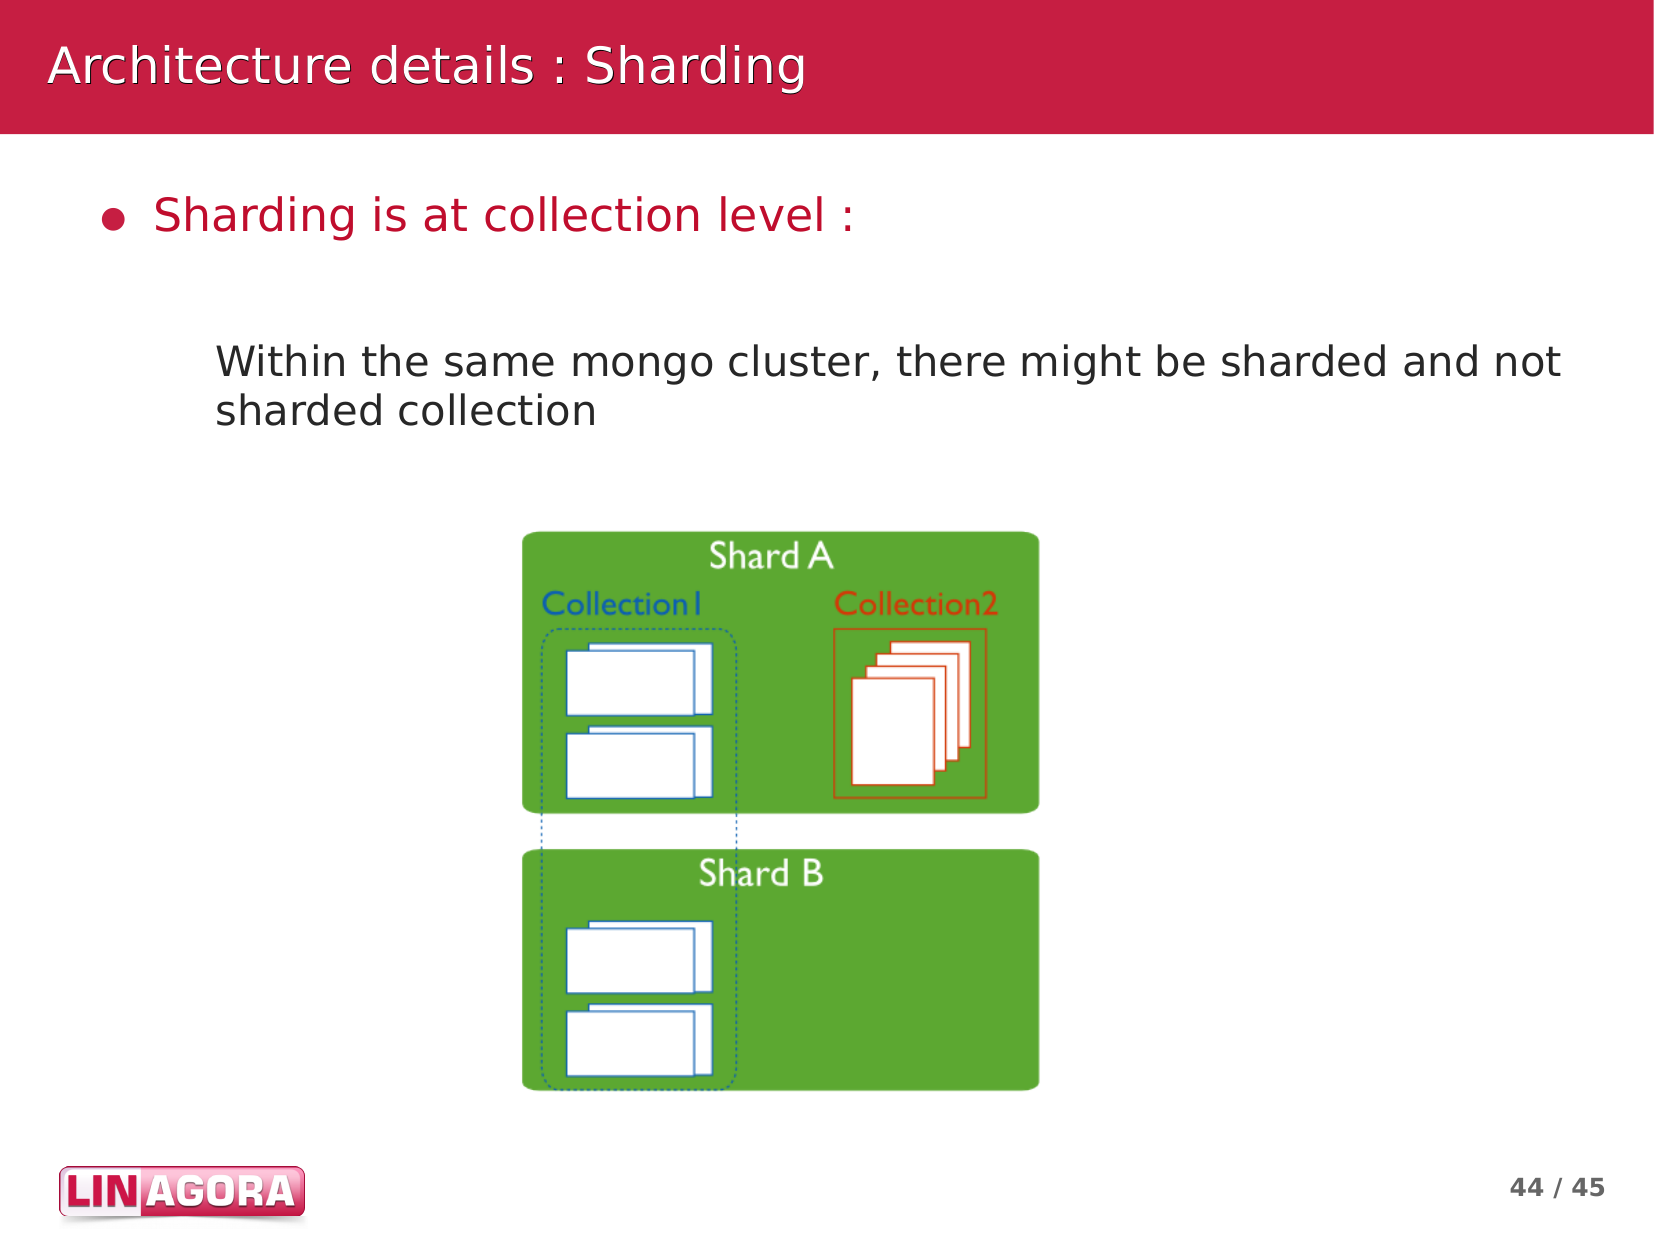

# Architecture details : Sharding
Sharding is at collection level :
Within the same mongo cluster, there might be sharded and not sharded collection